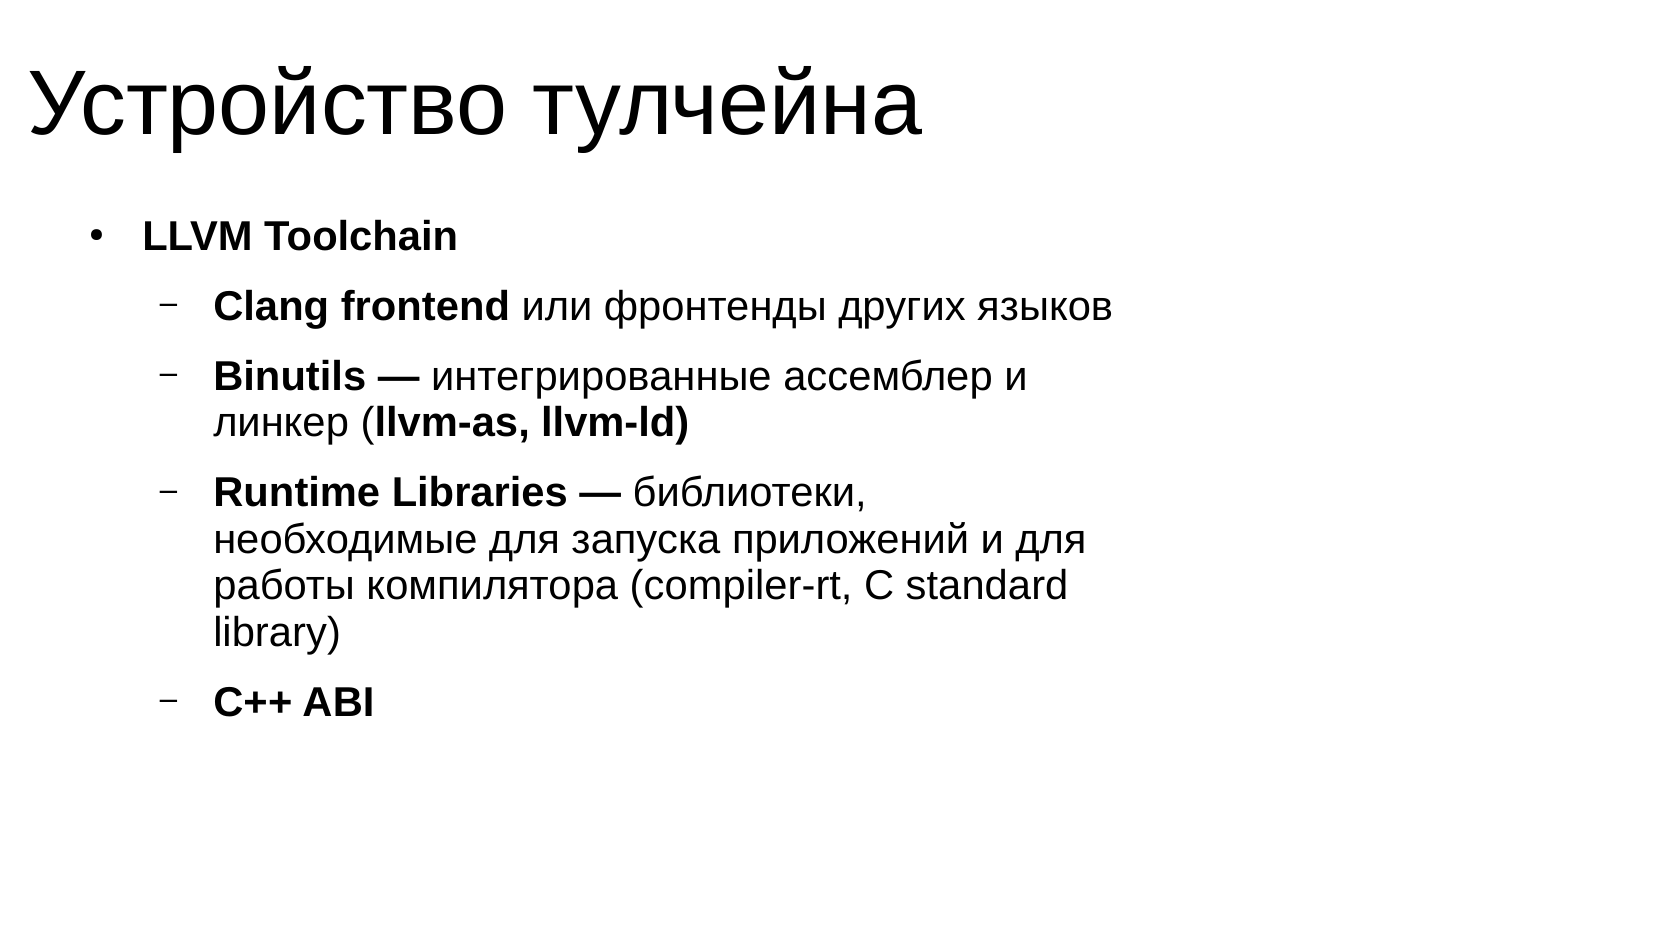

# Устройство тулчейна
LLVM Toolchain
Clang frontend или фронтенды других языков
Binutils — интегрированные ассемблер и линкер (llvm-as, llvm-ld)
Runtime Libraries — библиотеки, необходимые для запуска приложений и для работы компилятора (compiler-rt, C standard library)
C++ ABI